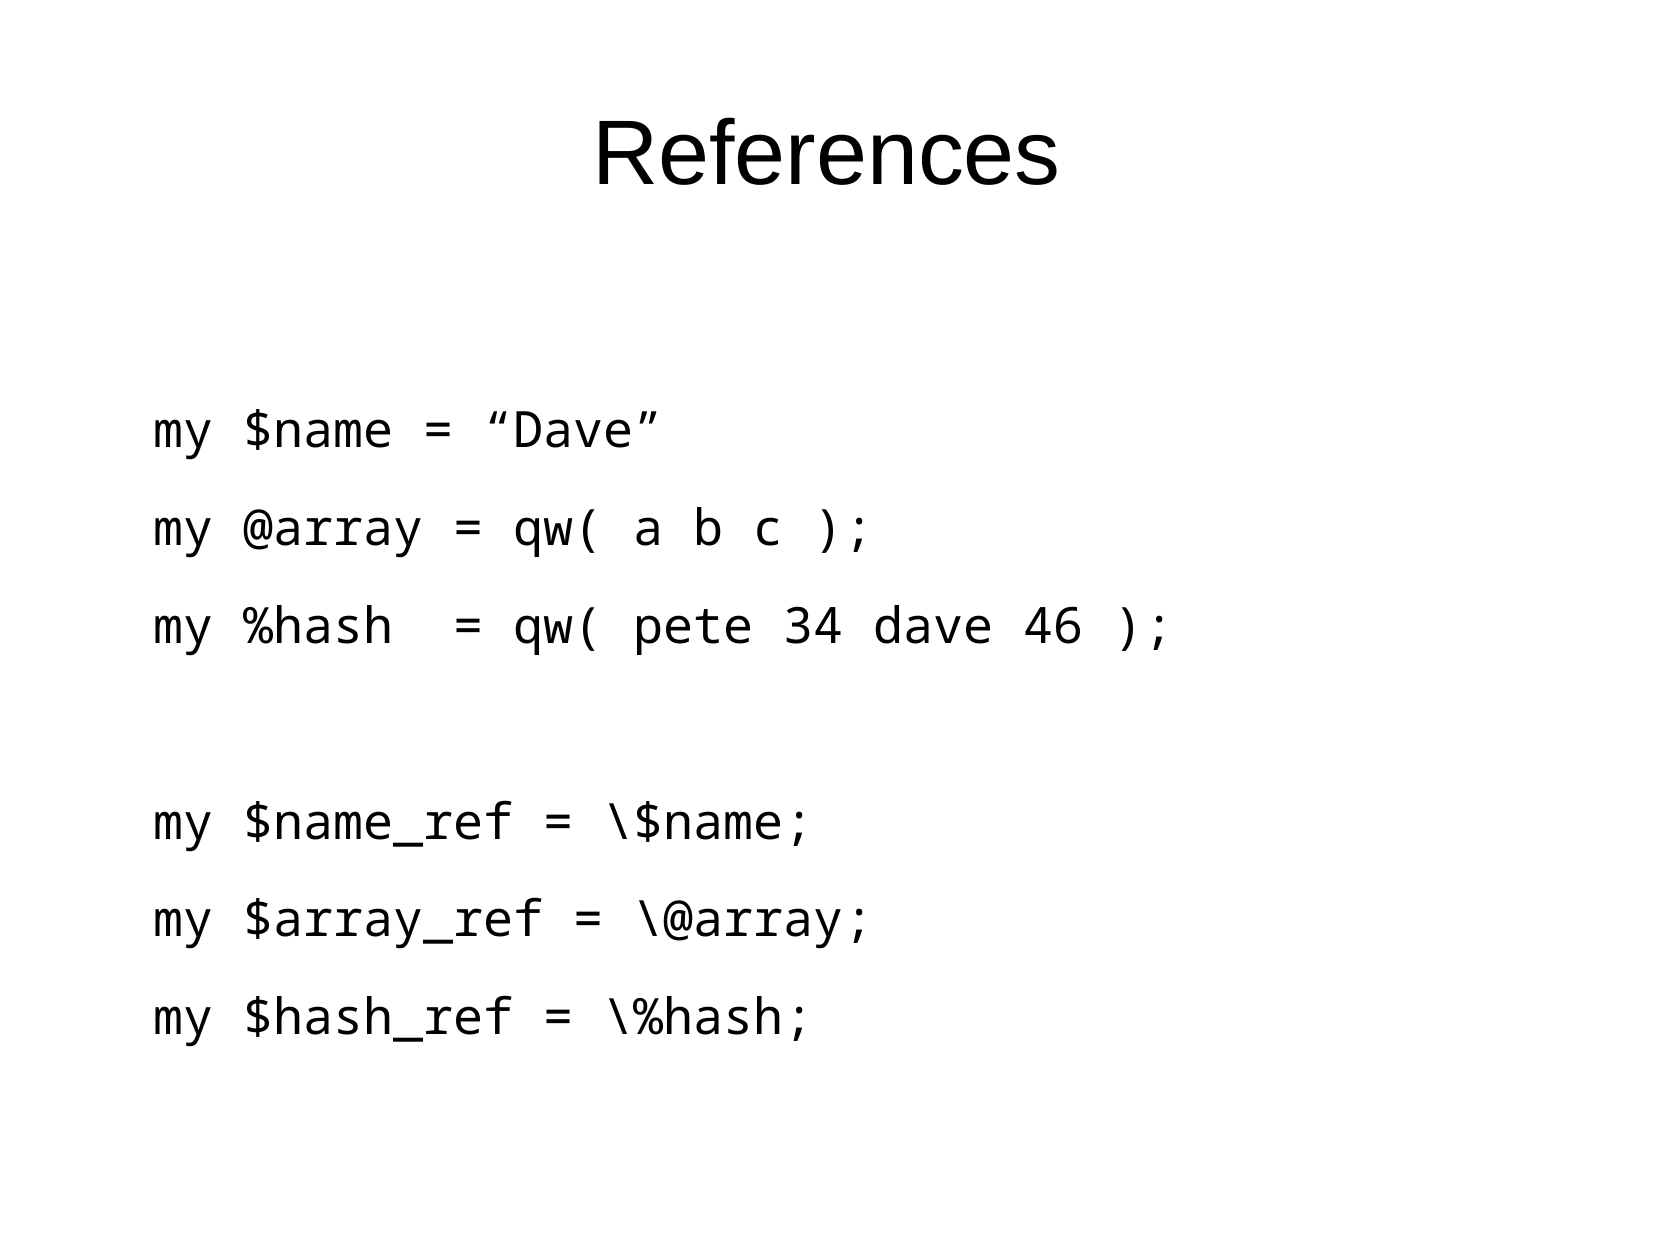

# References
my $name = “Dave”
my @array = qw( a b c );
my %hash = qw( pete 34 dave 46 );
my $name_ref = \$name;
my $array_ref = \@array;
my $hash_ref = \%hash;